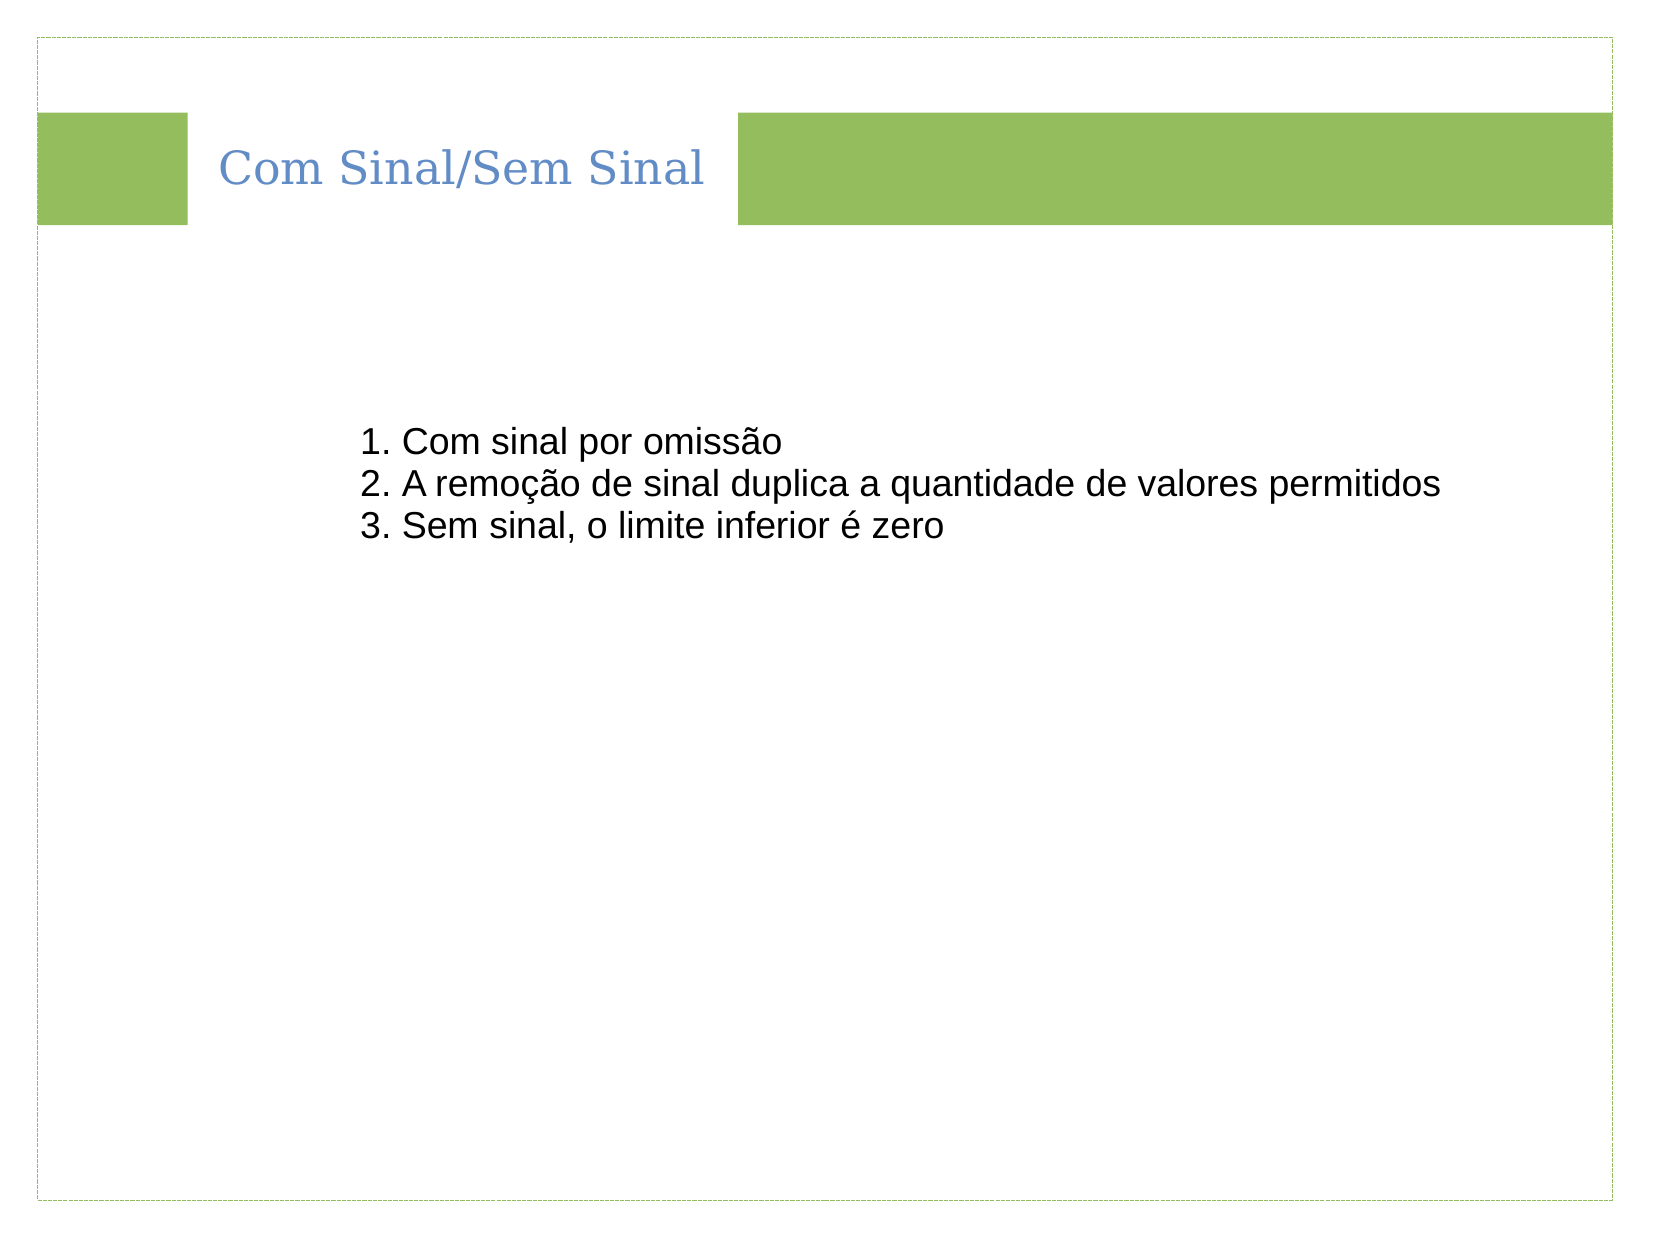

Com Sinal/Sem Sinal
 Com sinal por omissão
 A remoção de sinal duplica a quantidade de valores permitidos
 Sem sinal, o limite inferior é zero